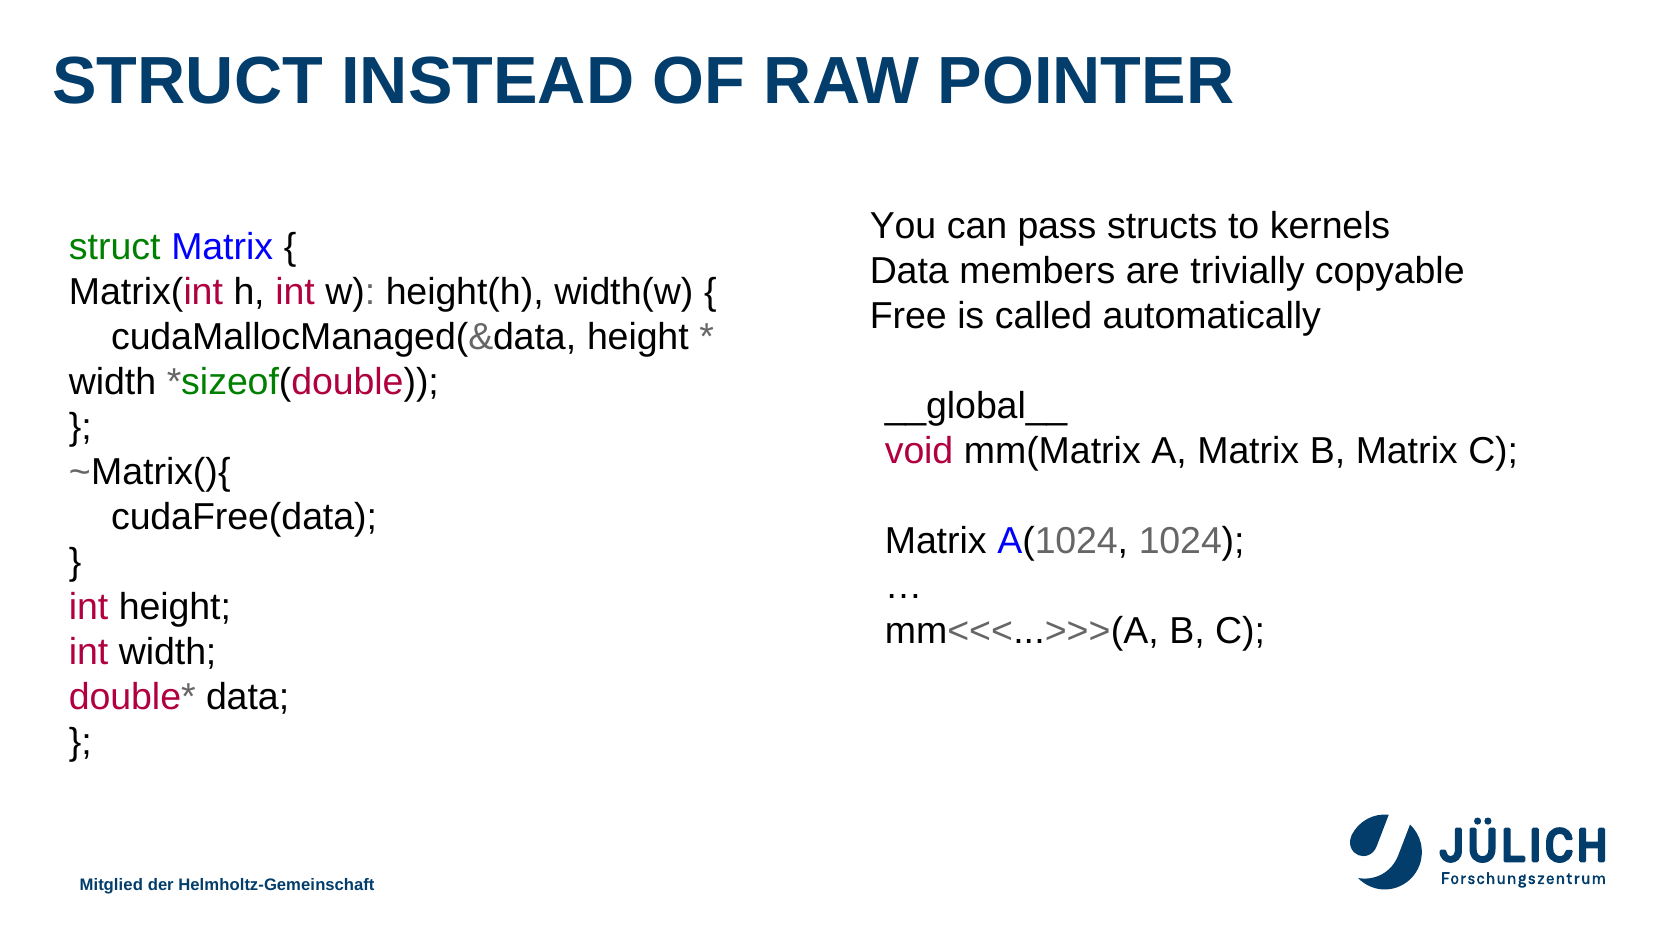

# Struct instead of Raw Pointer
You can pass structs to kernels
Data members are trivially copyable
Free is called automatically
__global__
void mm(Matrix A, Matrix B, Matrix C);
Matrix A(1024, 1024);
…
mm<<<...>>>(A, B, C);
struct Matrix {
Matrix(int h, int w): height(h), width(w) {
 cudaMallocManaged(&data, height * width *sizeof(double));
};
~Matrix(){
 cudaFree(data);
}
int height;
int width;
double* data;
};